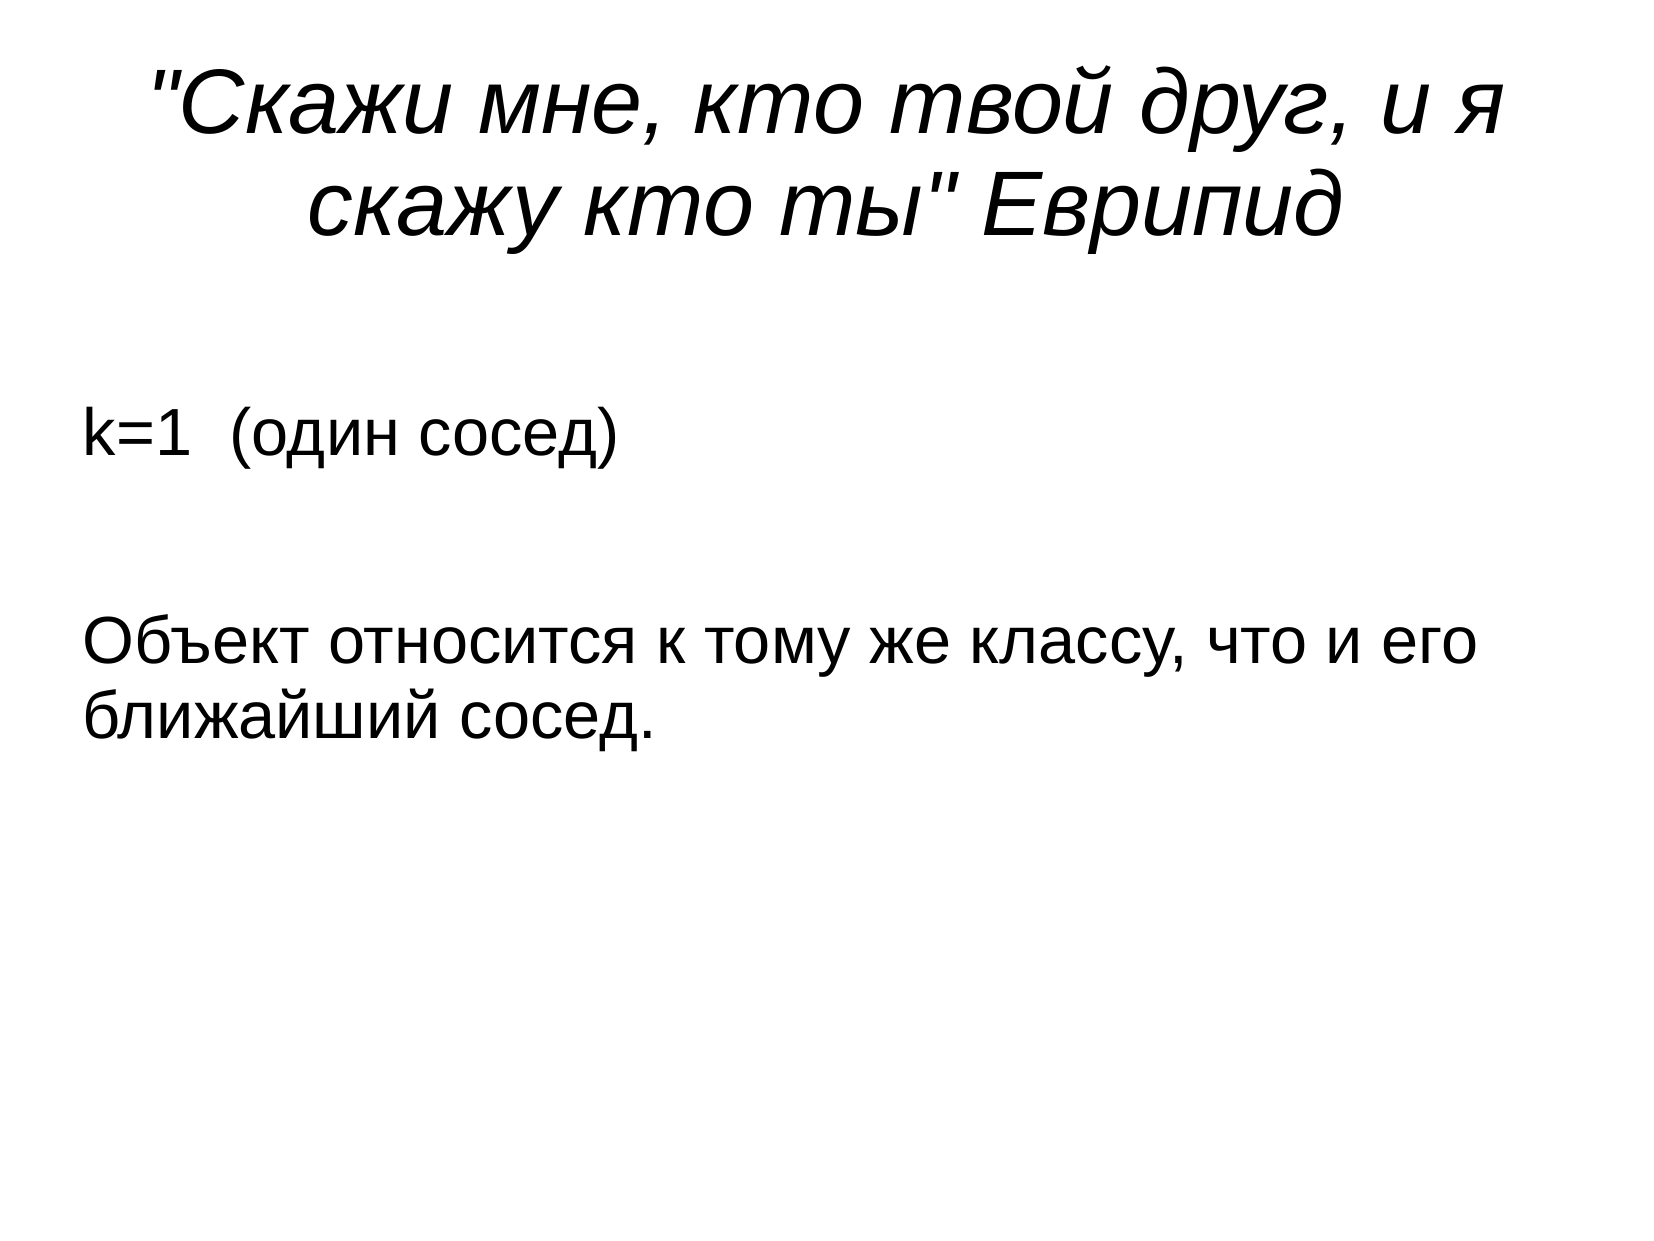

# "Скажи мне, кто твой друг, и я скажу кто ты" Еврипид
k=1 (один сосед)
Объект относится к тому же классу, что и его ближайший сосед.